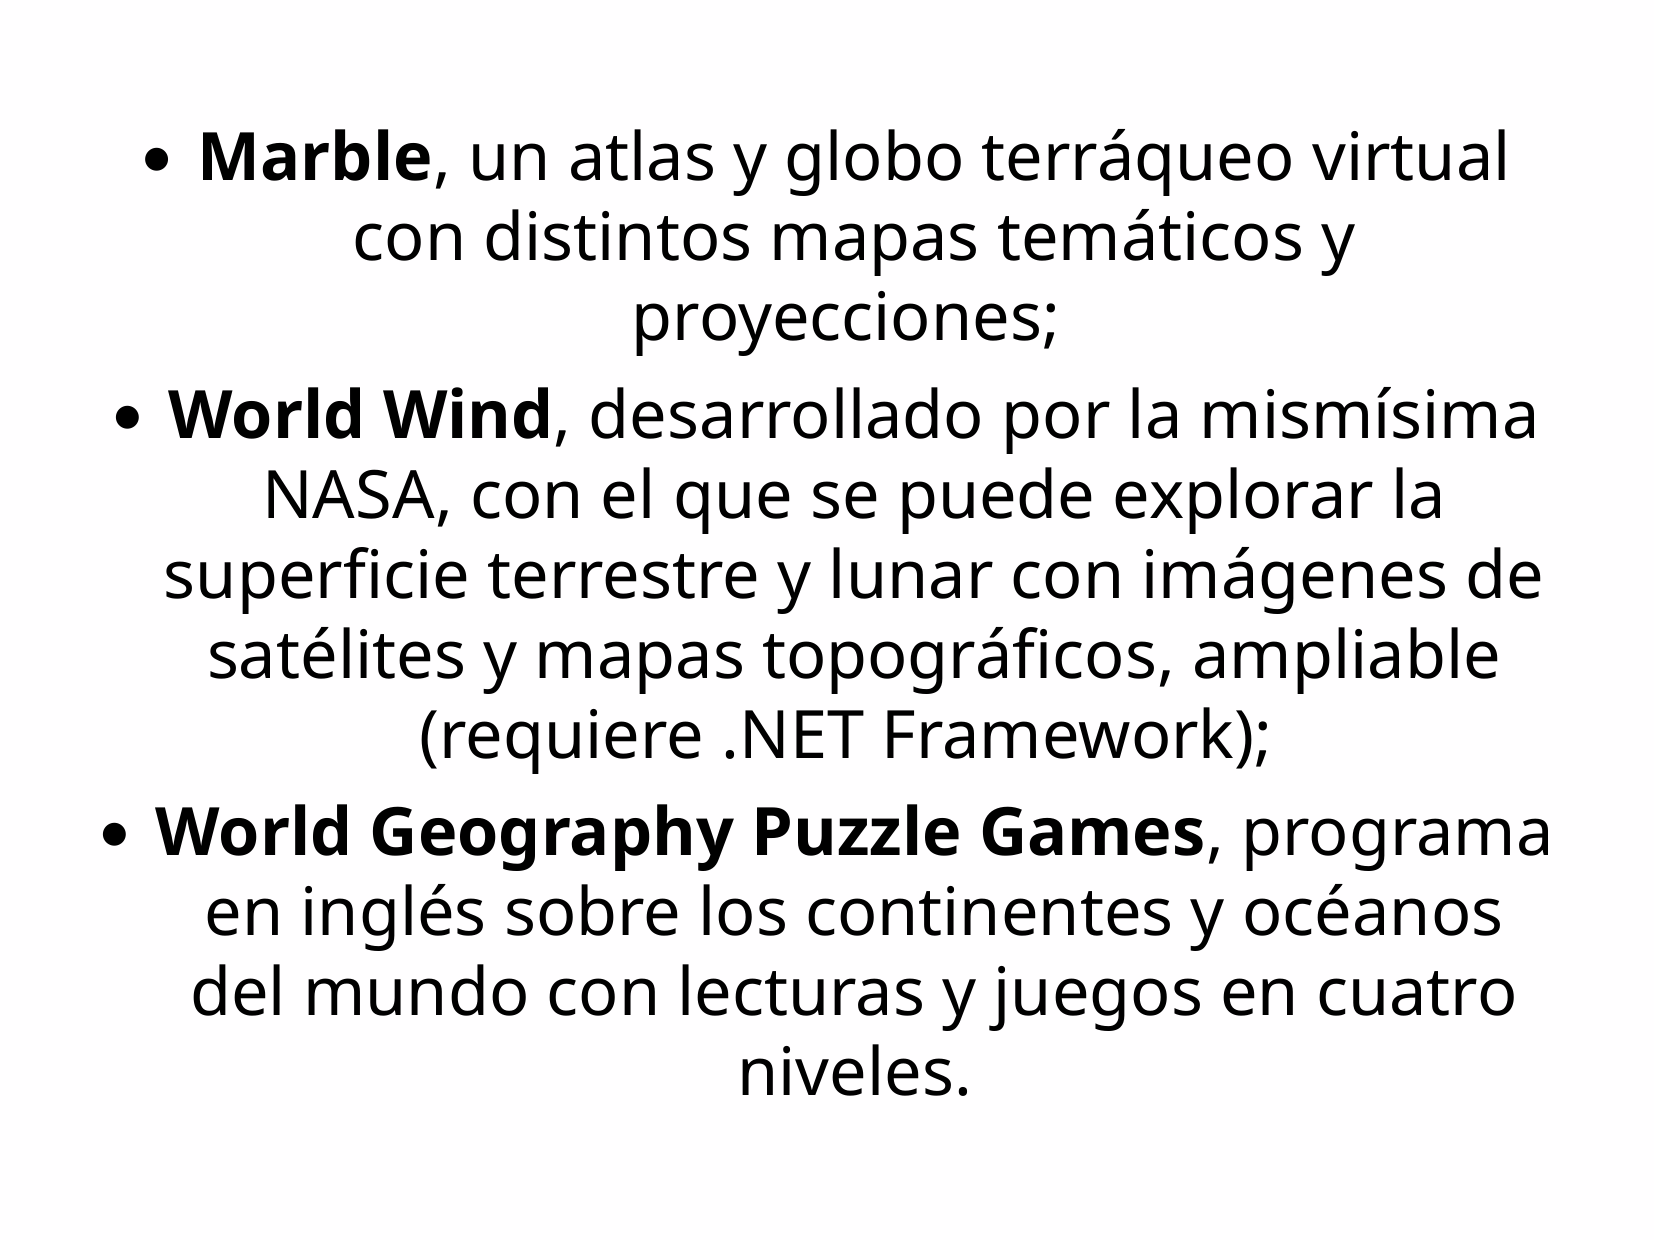

# Marble, un atlas y globo terráqueo virtual con distintos mapas temáticos y proyecciones;
World Wind, desarrollado por la mismísima NASA, con el que se puede explorar la superficie terrestre y lunar con imágenes de satélites y mapas topográficos, ampliable (requiere .NET Framework);
World Geography Puzzle Games, programa en inglés sobre los continentes y océanos del mundo con lecturas y juegos en cuatro niveles.